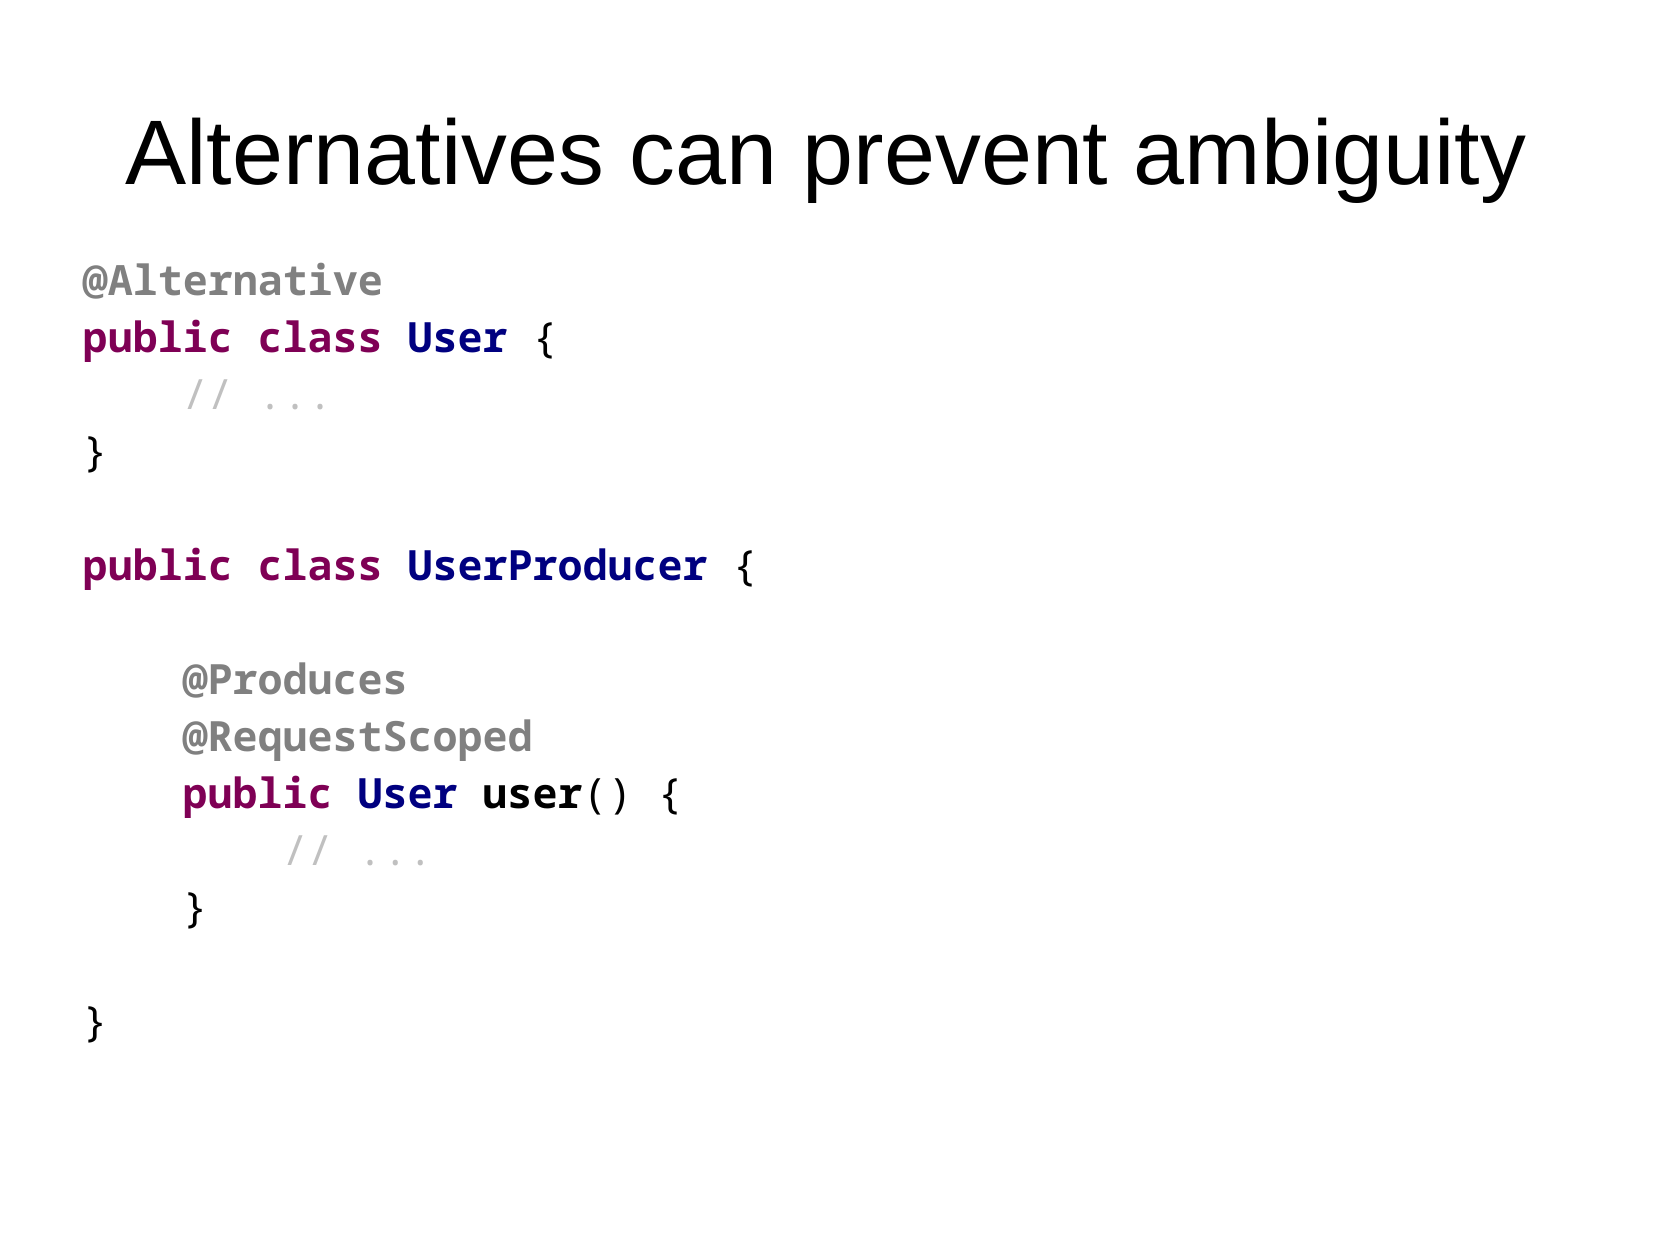

# Alternatives can prevent ambiguity
@Alternative
public class User {
 // ...
}
public class UserProducer {
 @Produces
 @RequestScoped
 public User user() {
 // ...
 }
}